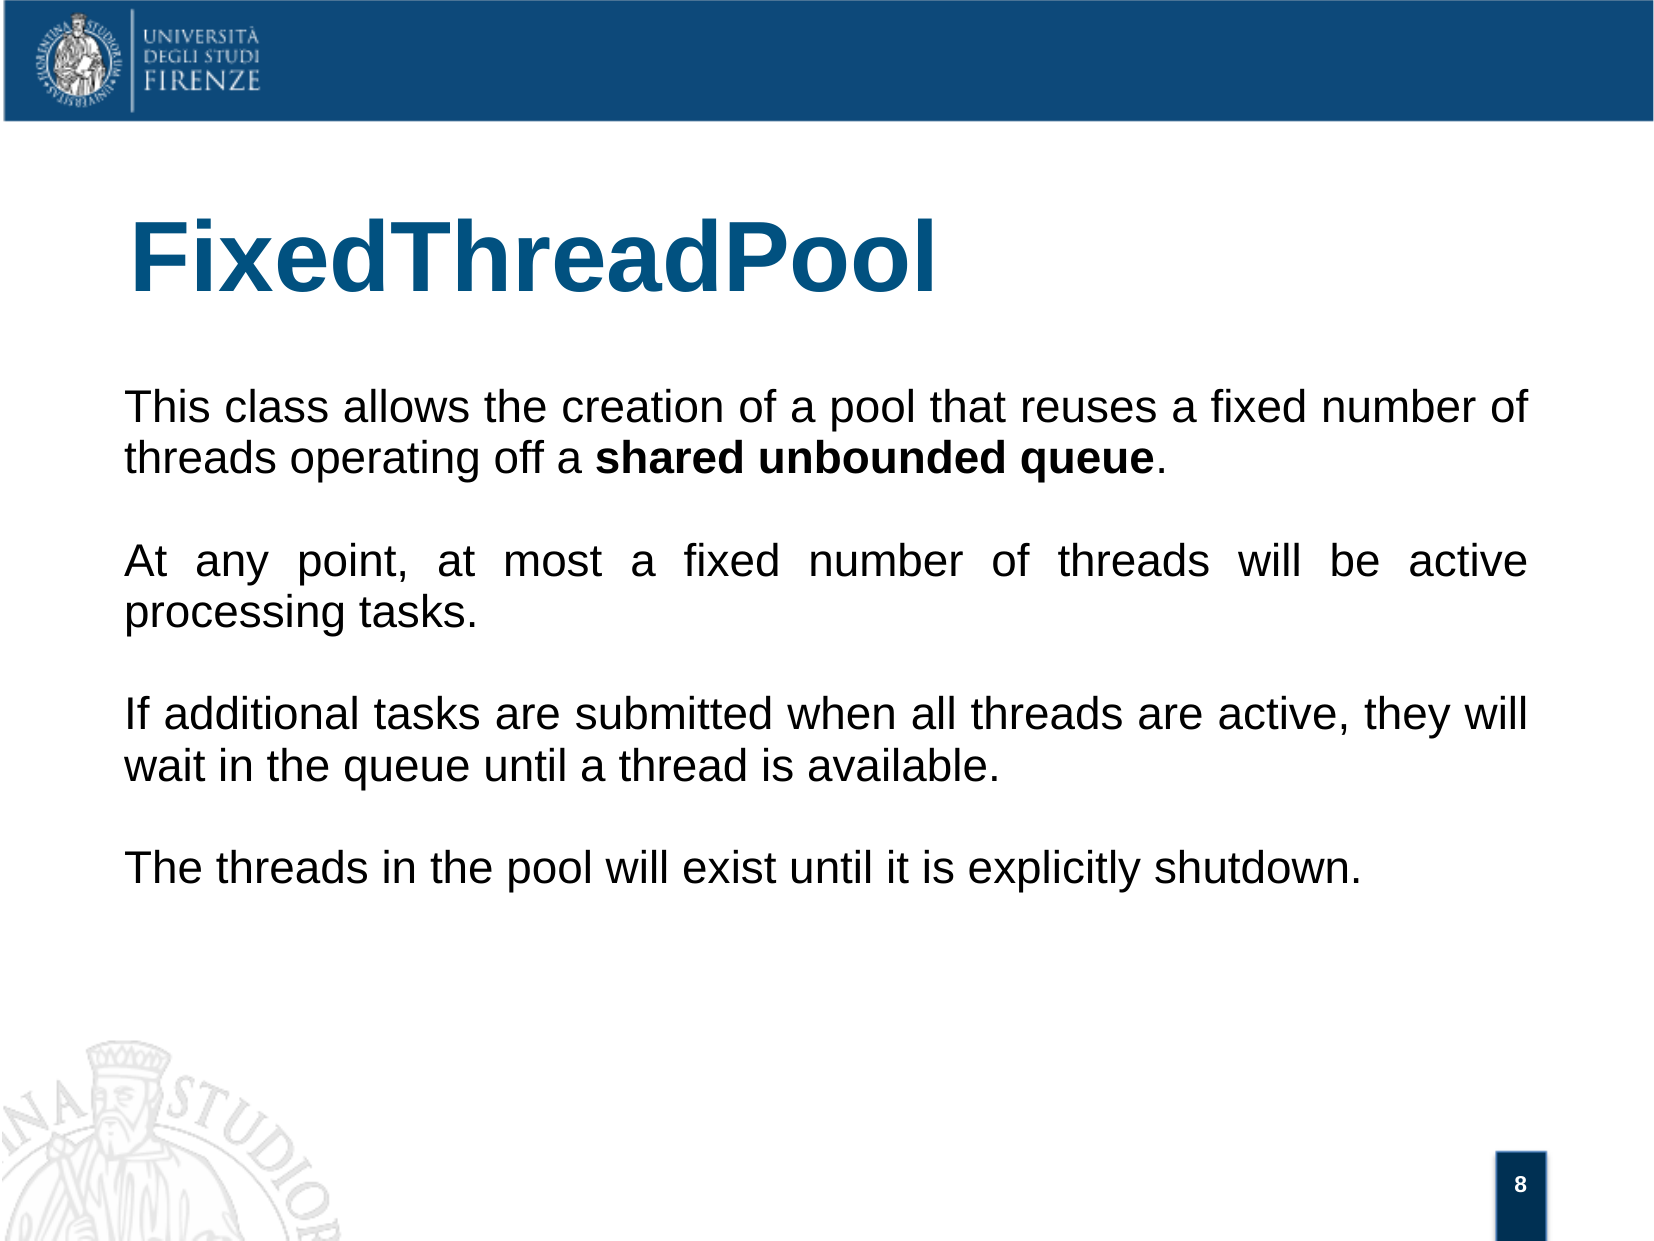

FixedThreadPool
This class allows the creation of a pool that reuses a fixed number of threads operating off a shared unbounded queue.
At any point, at most a fixed number of threads will be active processing tasks.
If additional tasks are submitted when all threads are active, they will wait in the queue until a thread is available.
The threads in the pool will exist until it is explicitly shutdown.
8